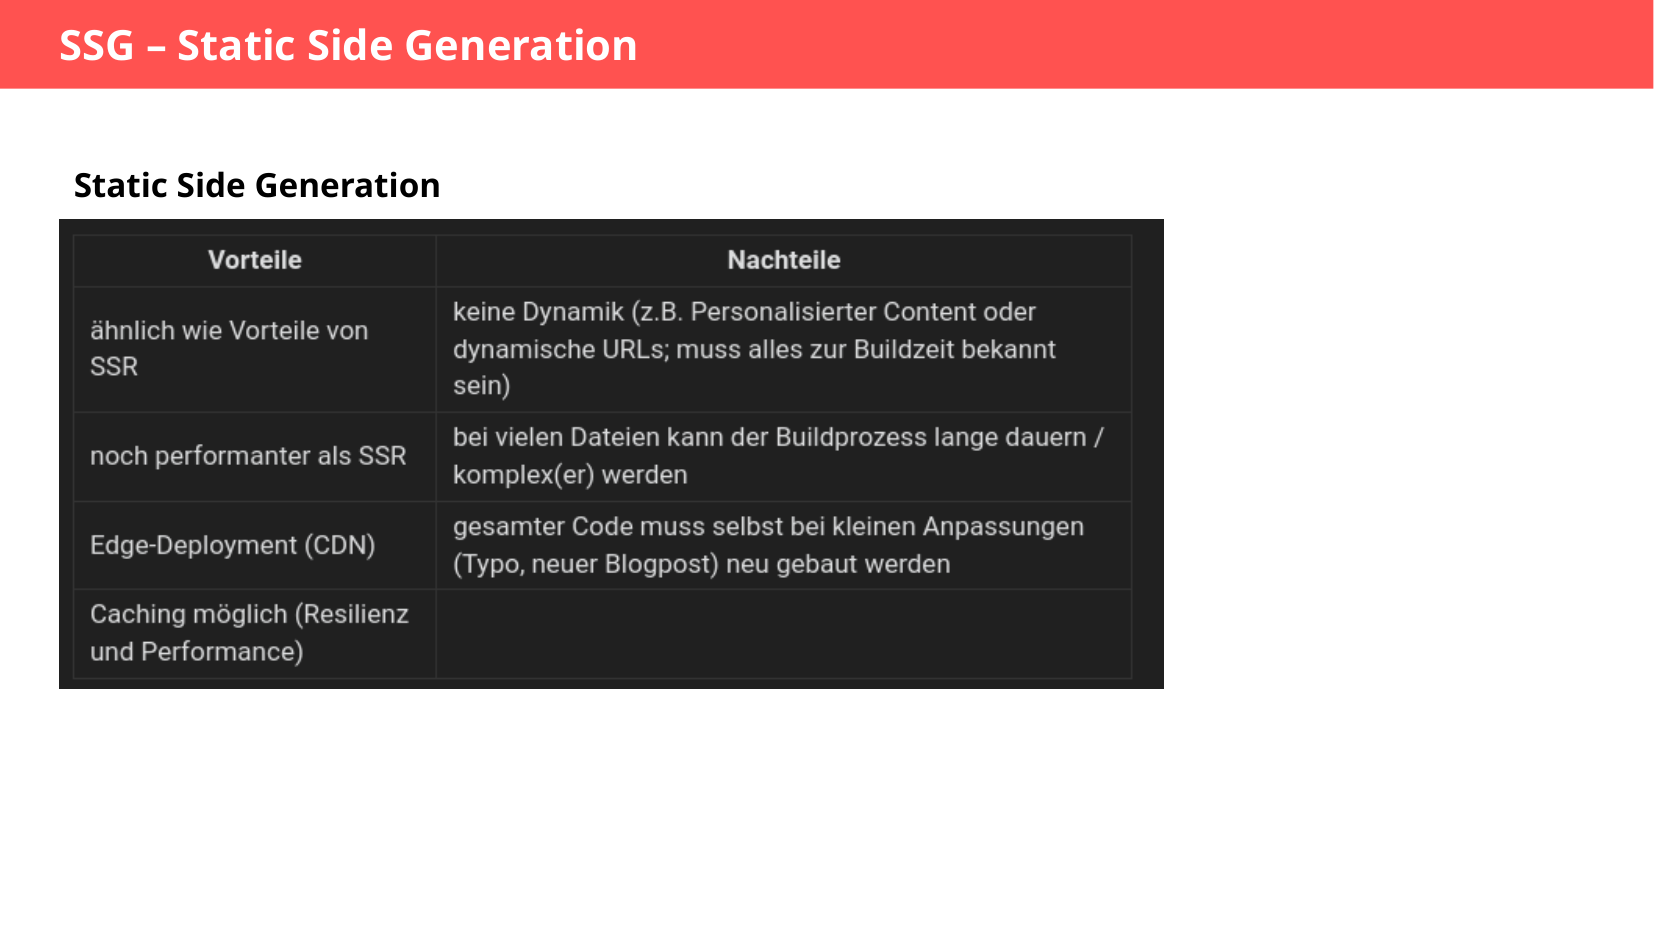

# SSG – Static Side Generation
Static Side Generation